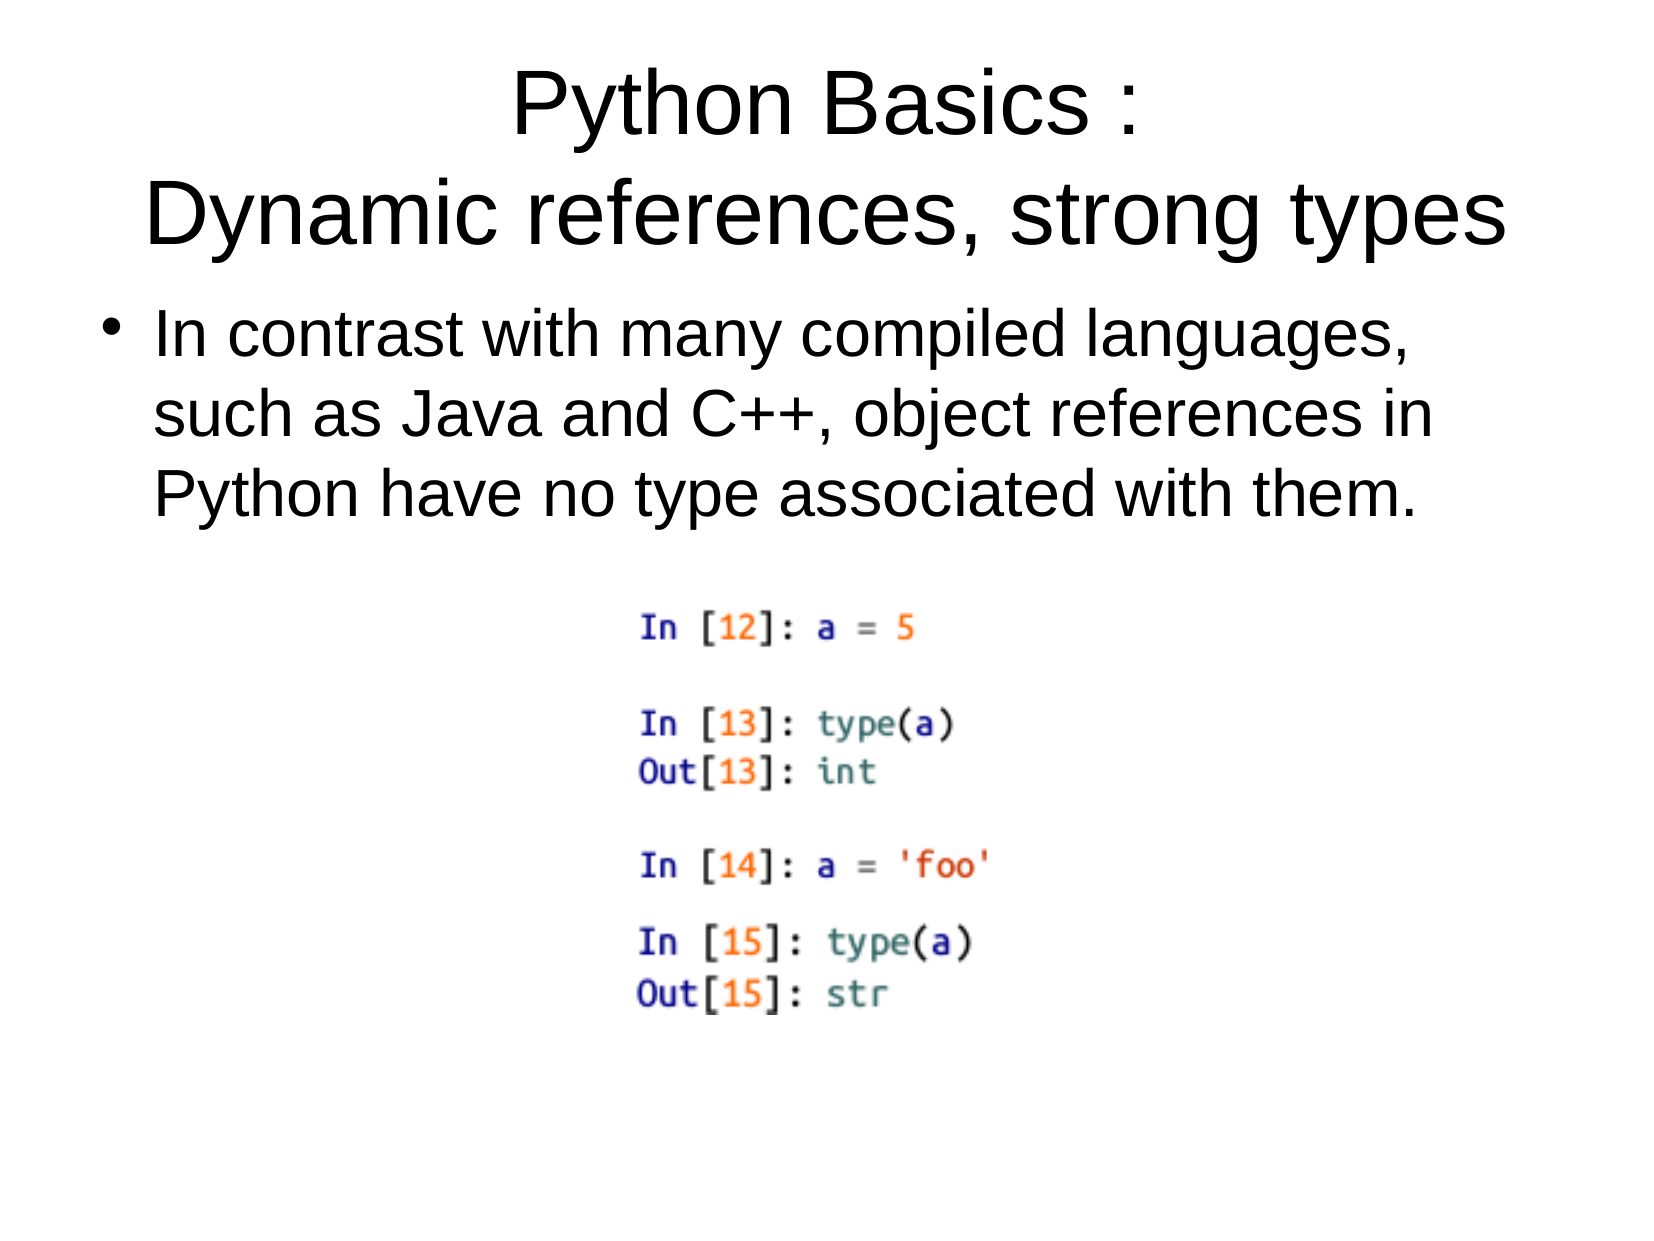

Python Basics :
Dynamic references, strong types
In contrast with many compiled languages, such as Java and C++, object references in Python have no type associated with them.